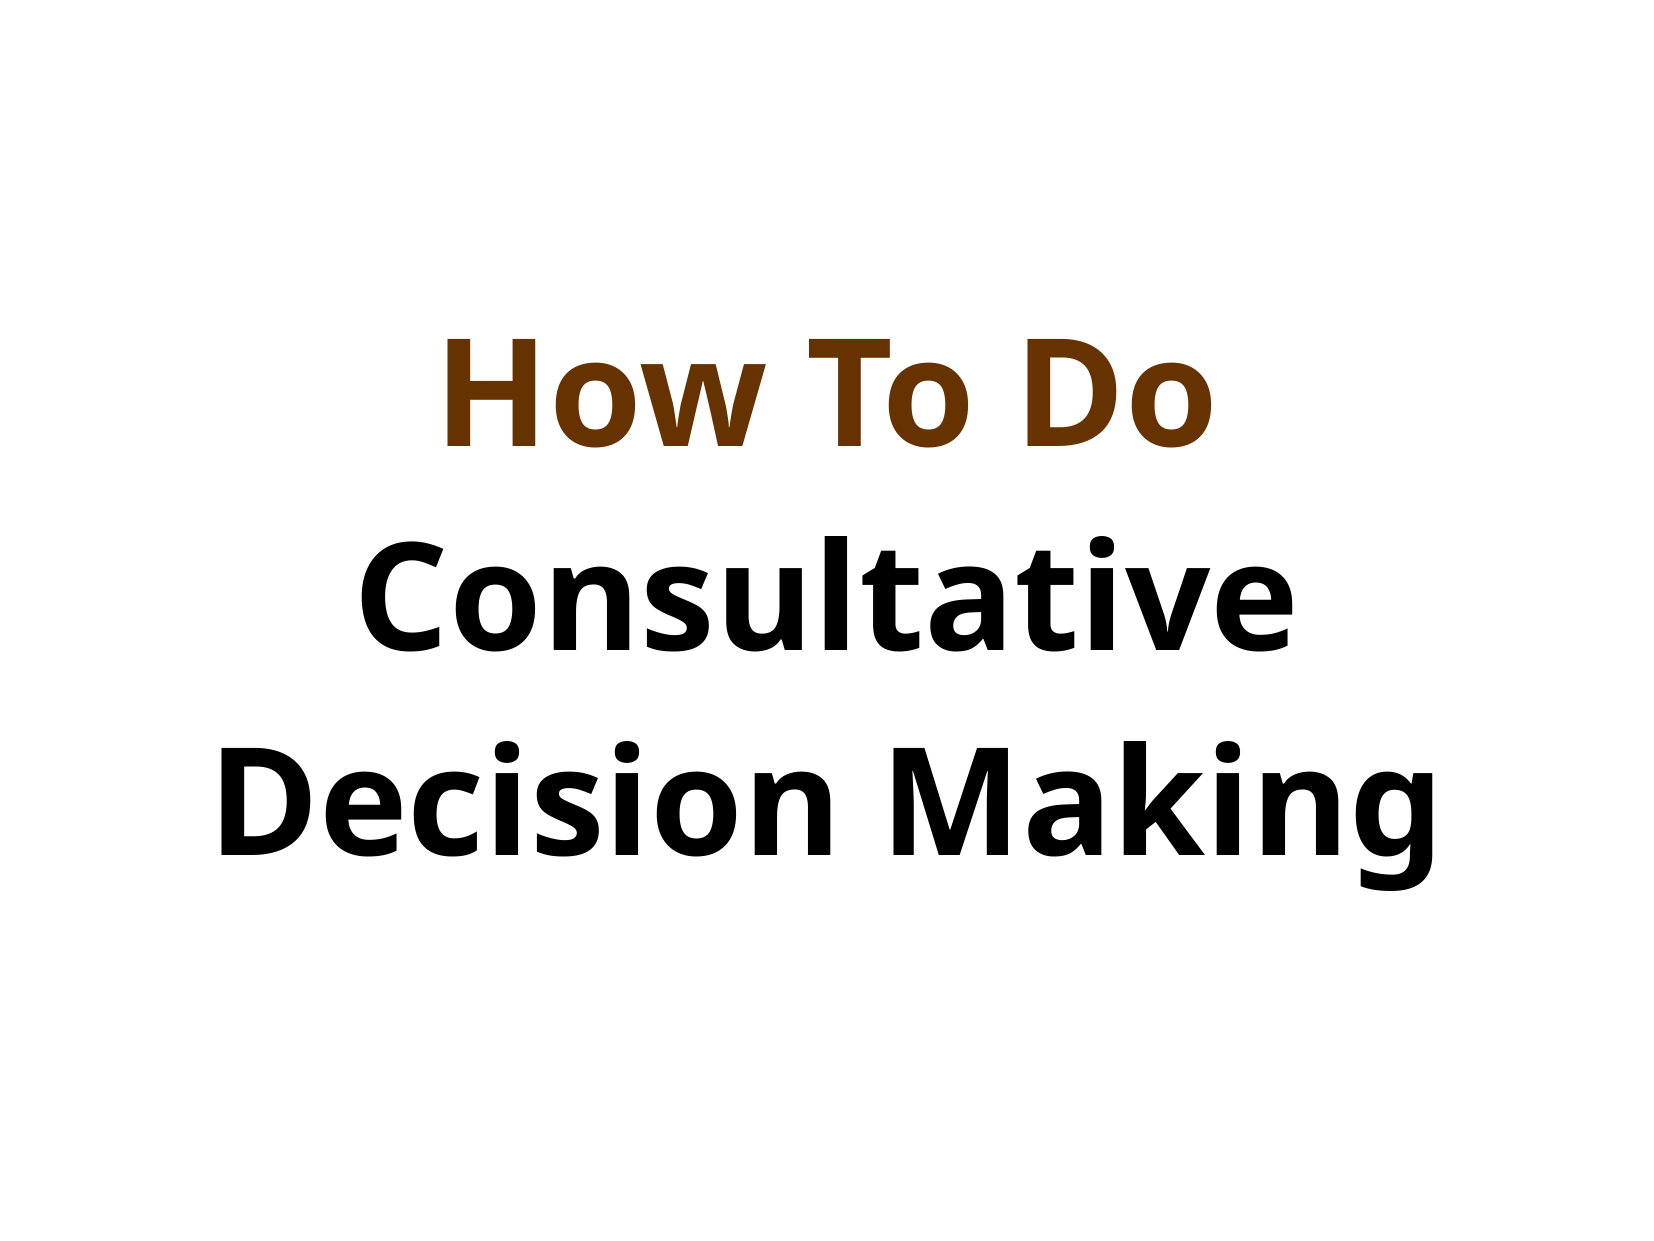

# How To Do Consultative Decision Making